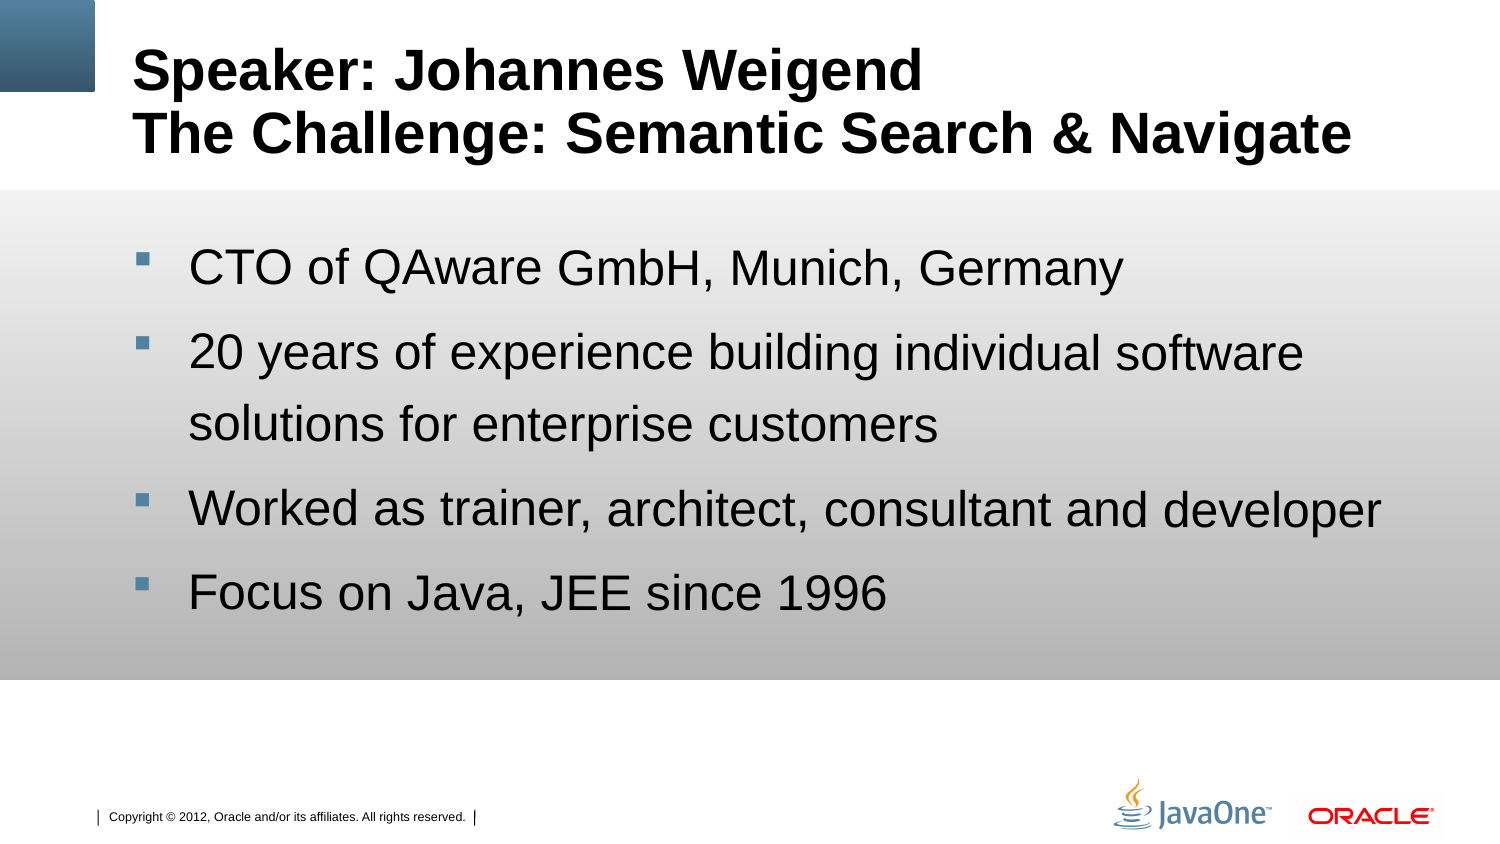

# Speaker: Johannes Weigend The Challenge: Semantic Search & Navigate
CTO of QAware GmbH, Munich, Germany
20 years of experience building individual software solutions for enterprise customers
Worked as trainer, architect, consultant and developer
Focus on Java, JEE since 1996